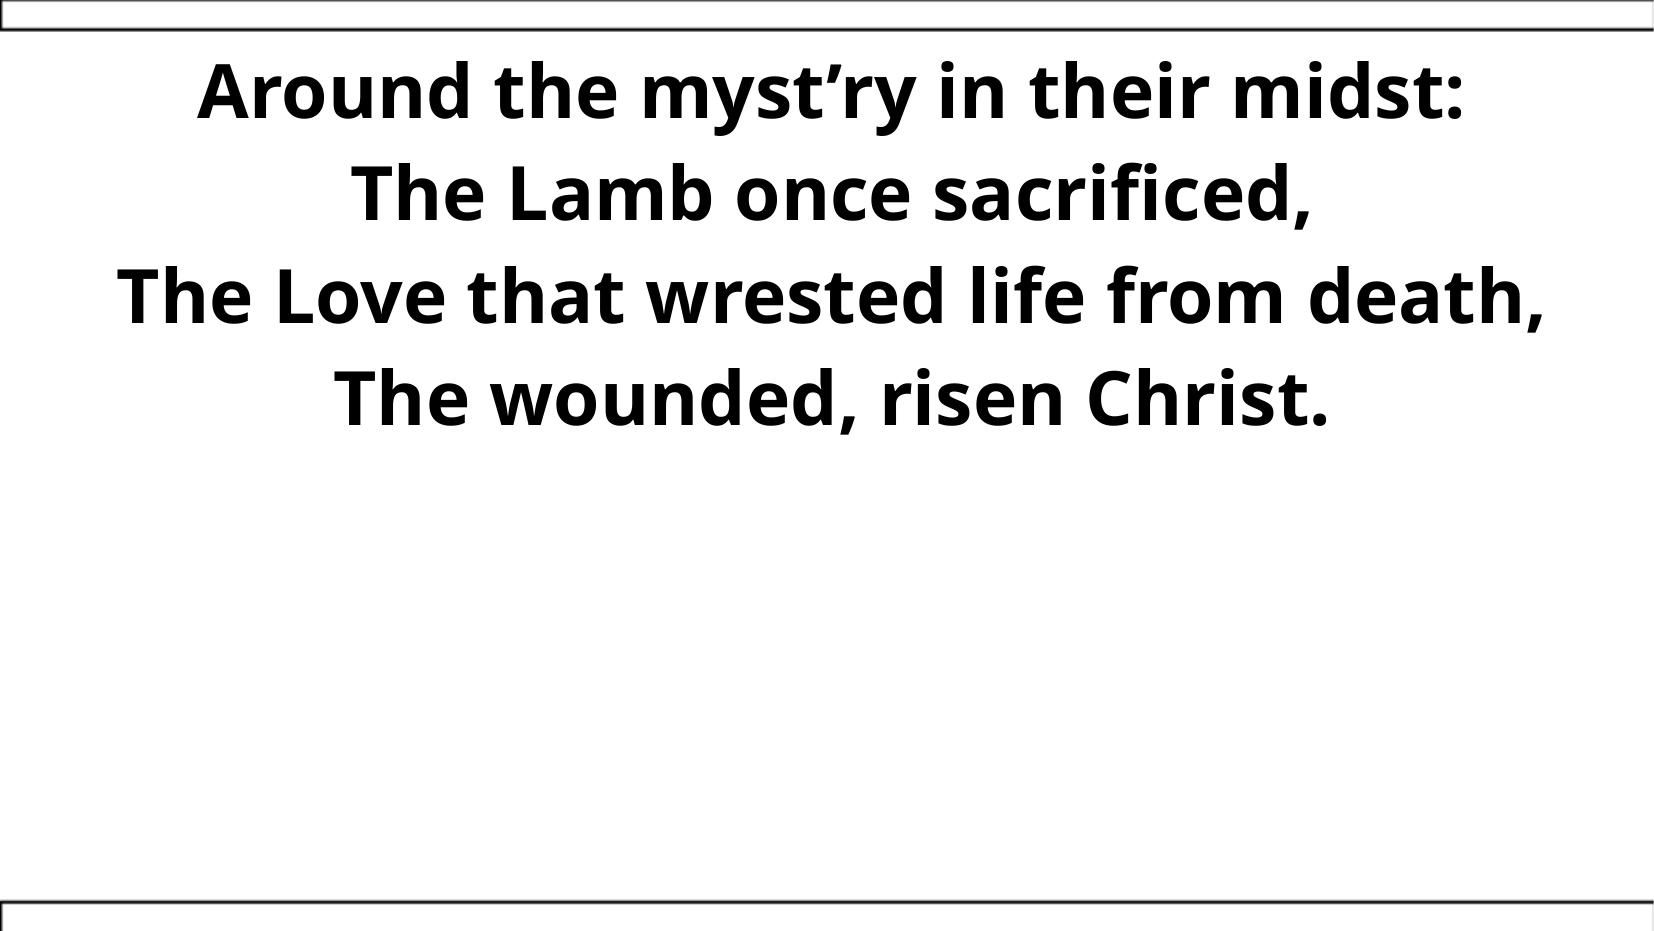

Around the myst’ry in their midst:
The Lamb once sacrificed,
The Love that wrested life from death,
The wounded, risen Christ.